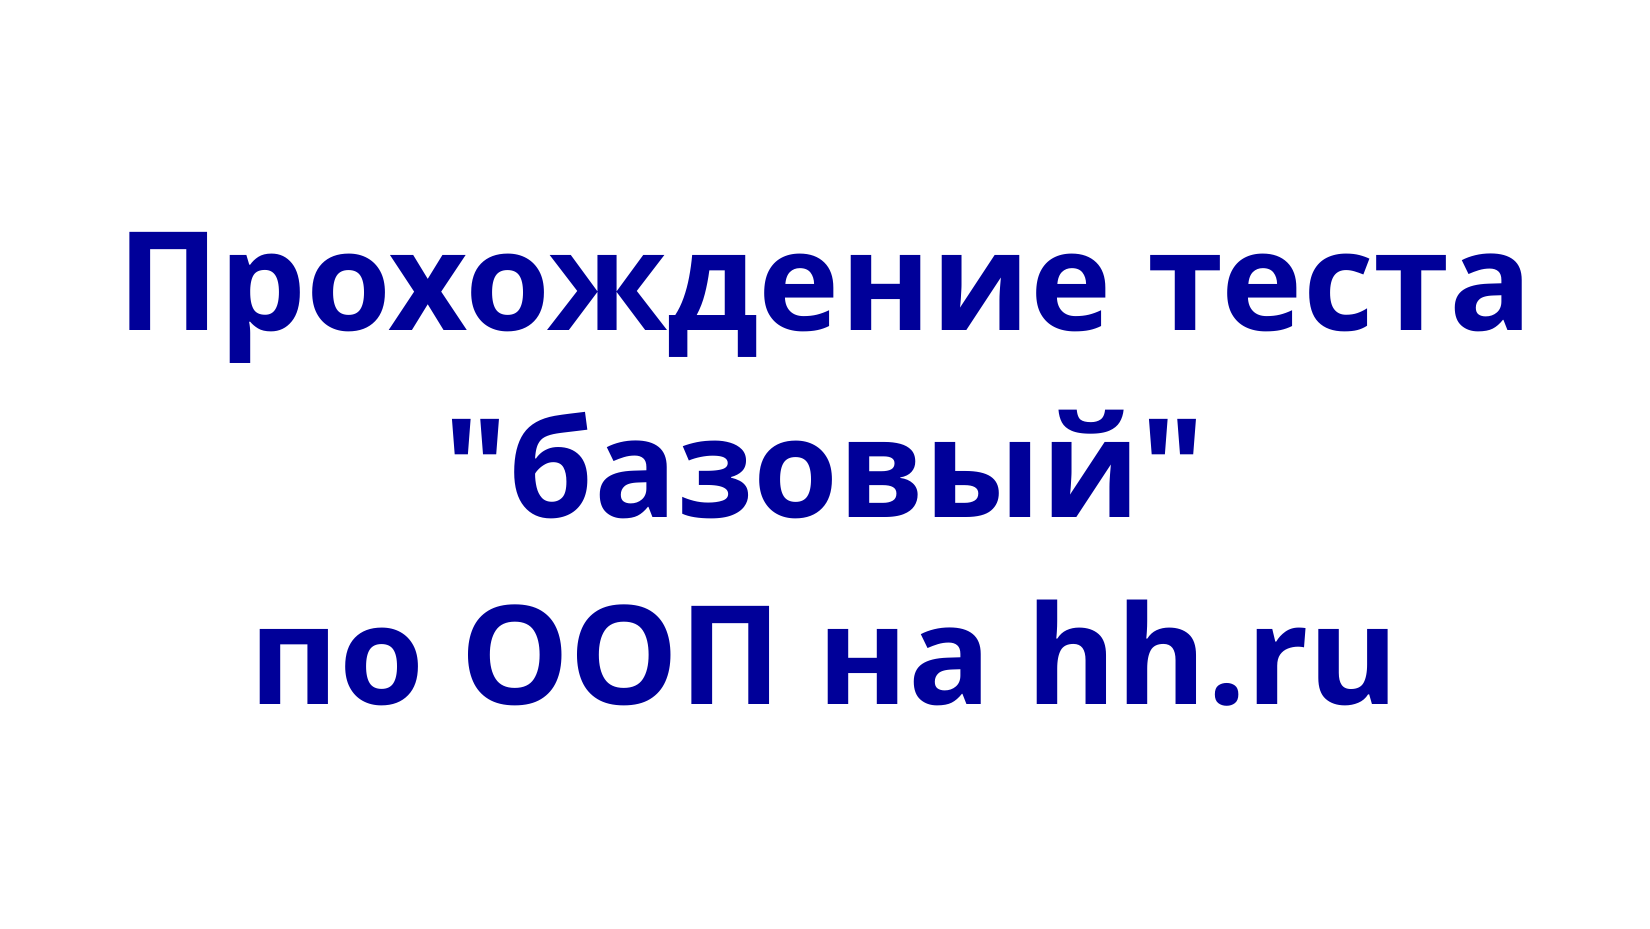

# Прохождение теста "базовый"
по ООП на hh.ru